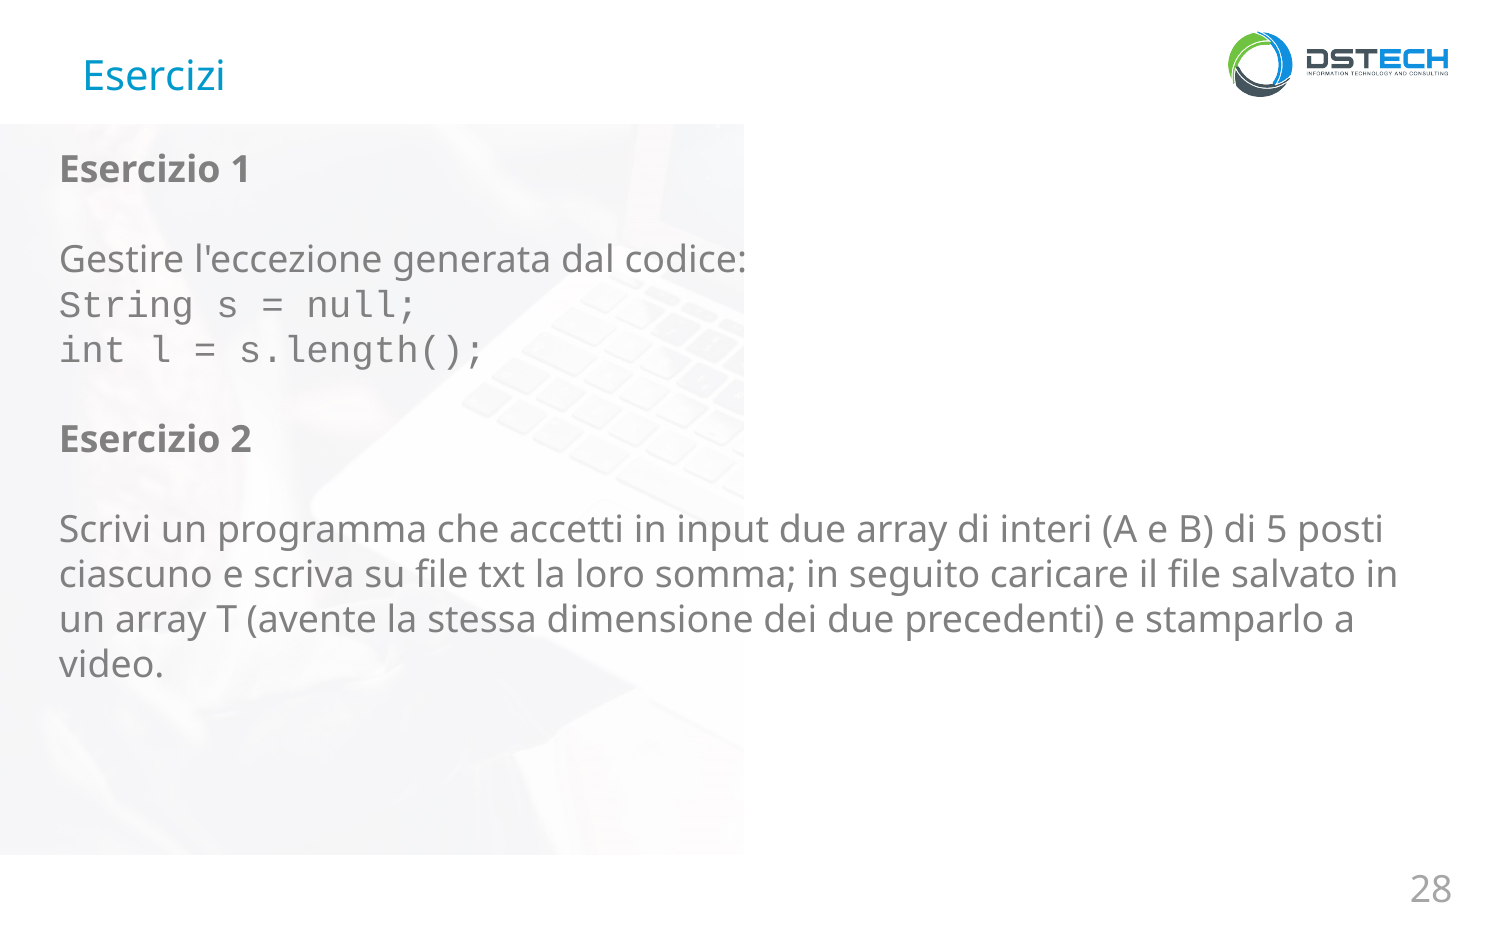

Esercizi
Esercizio 1
Gestire l'eccezione generata dal codice:
String s = null;
int l = s.length();
Esercizio 2
Scrivi un programma che accetti in input due array di interi (A e B) di 5 posti ciascuno e scriva su file txt la loro somma; in seguito caricare il file salvato in un array T (avente la stessa dimensione dei due precedenti) e stamparlo a video.
28